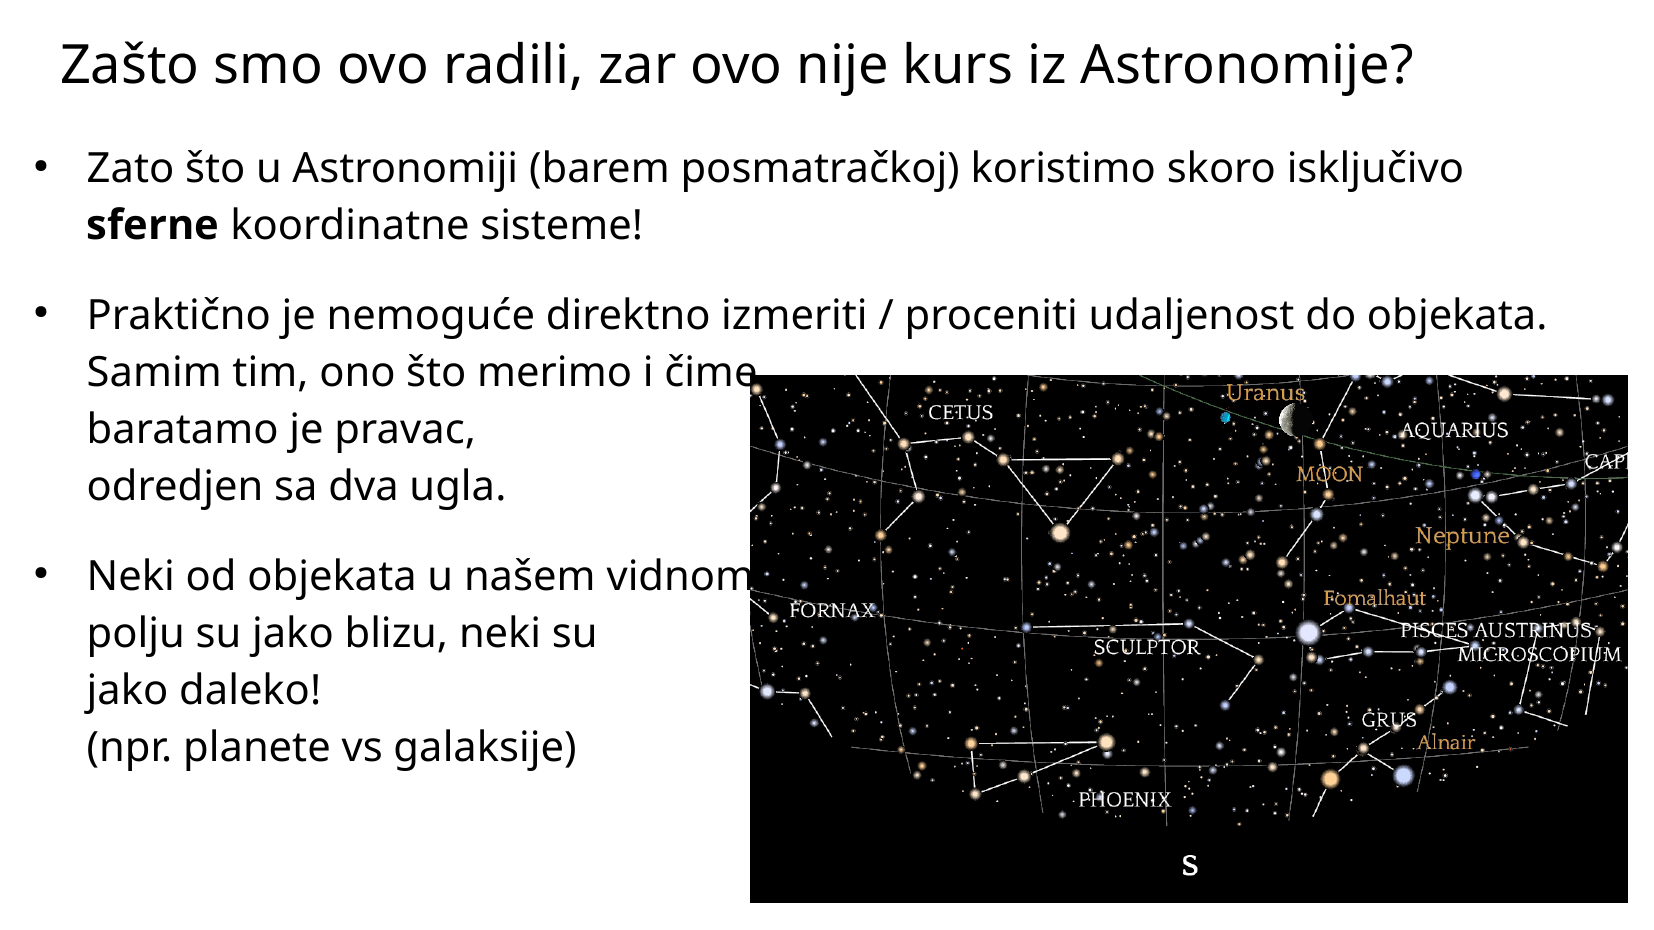

# Zašto smo ovo radili, zar ovo nije kurs iz Astronomije?
Zato što u Astronomiji (barem posmatračkoj) koristimo skoro isključivo sferne koordinatne sisteme!
Praktično je nemoguće direktno izmeriti / proceniti udaljenost do objekata. Samim tim, ono što merimo i čime
baratamo je pravac,
odredjen sa dva ugla.
Neki od objekata u našem vidnom
polju su jako blizu, neki su
jako daleko!
(npr. planete vs galaksije)